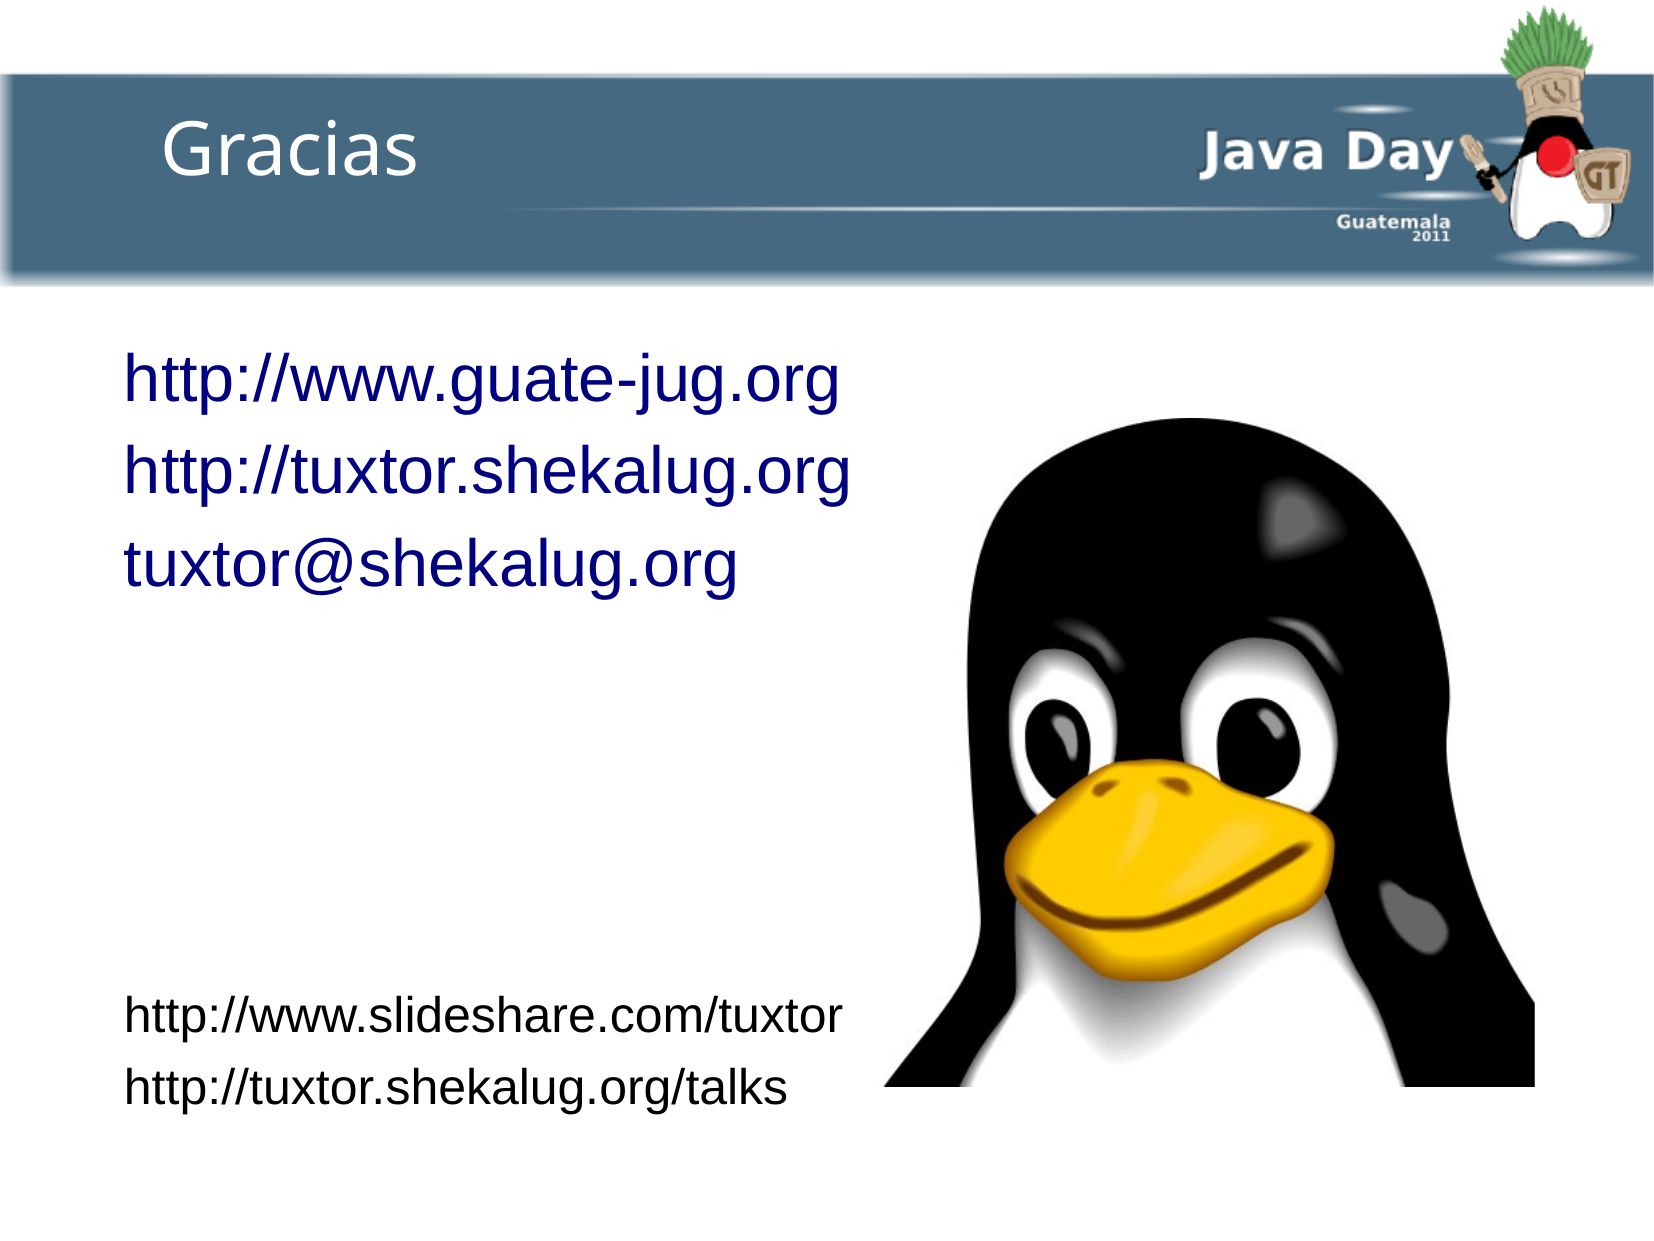

# Gracias
http://www.guate-jug.org
http://tuxtor.shekalug.org
tuxtor@shekalug.org
http://www.slideshare.com/tuxtor
http://tuxtor.shekalug.org/talks